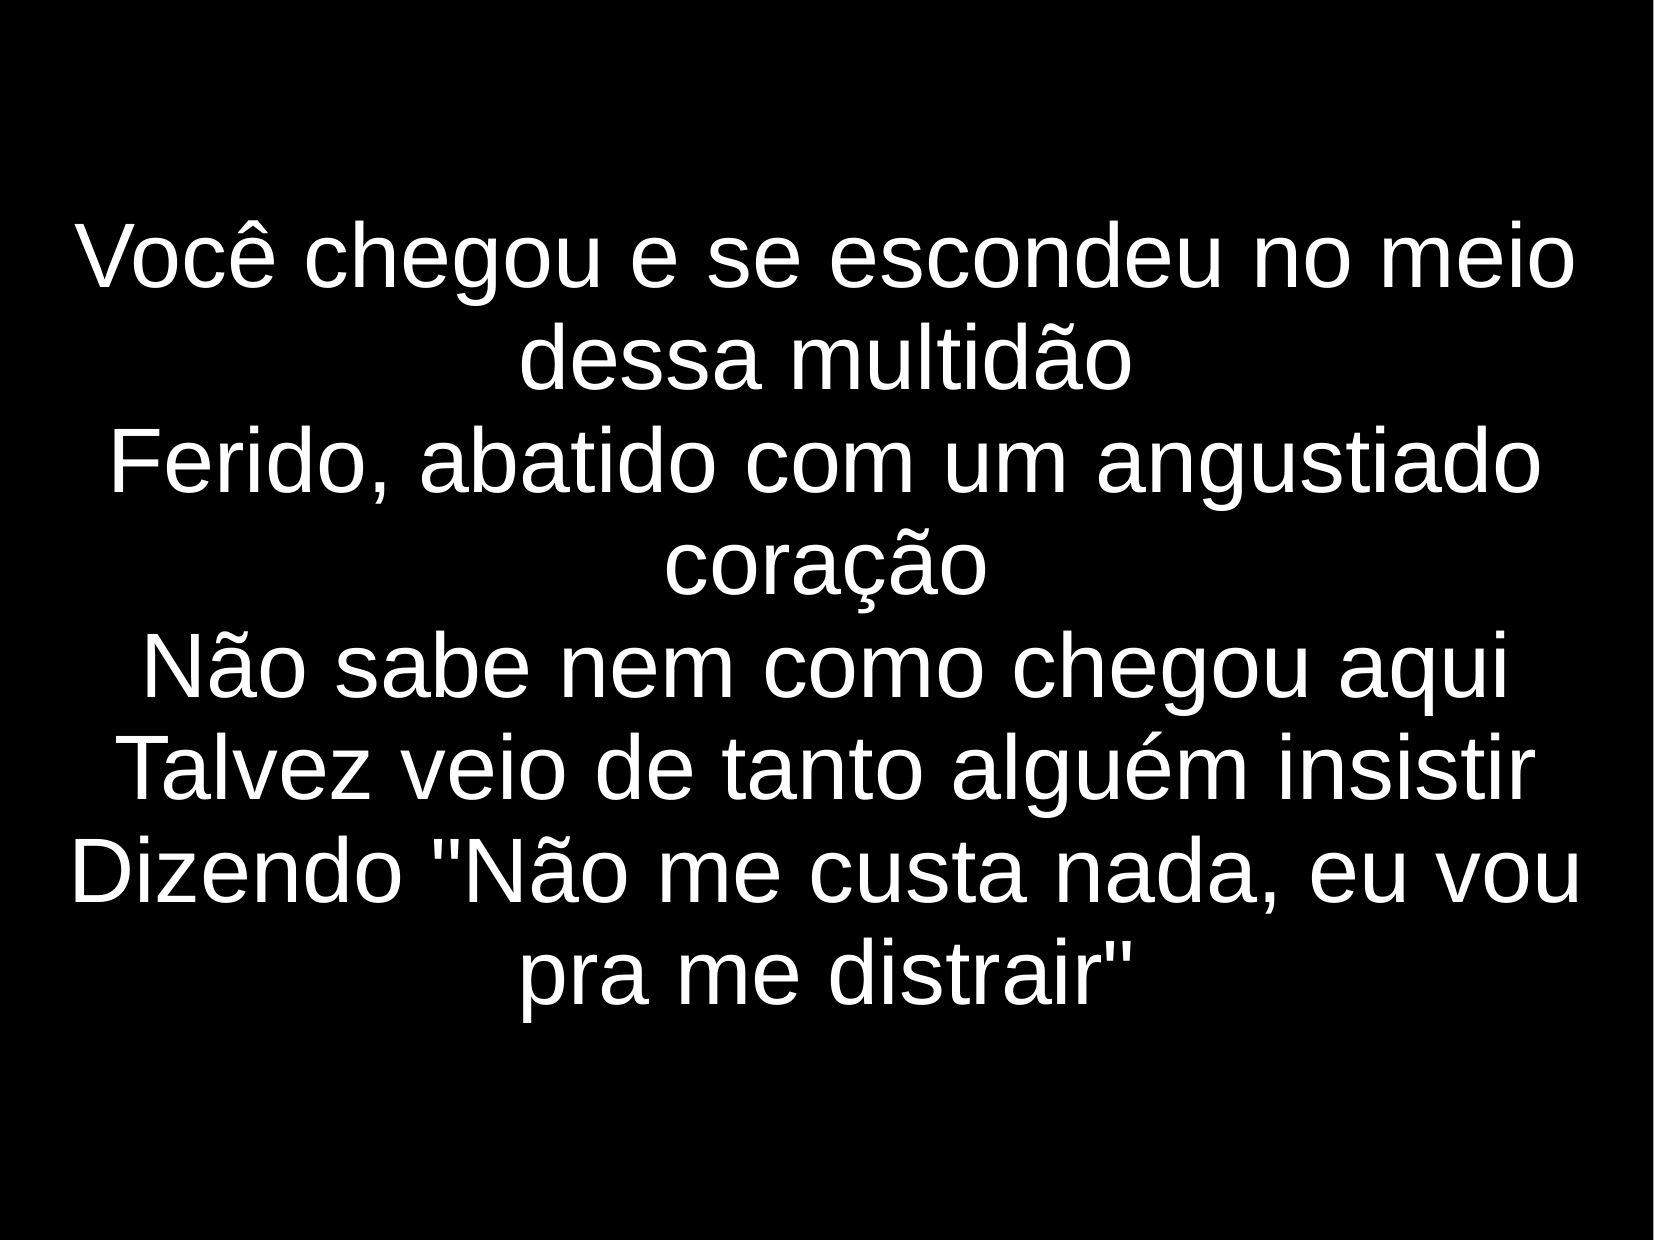

# Você chegou e se escondeu no meio dessa multidão
Ferido, abatido com um angustiado coração
Não sabe nem como chegou aqui
Talvez veio de tanto alguém insistir
Dizendo "Não me custa nada, eu vou pra me distrair"